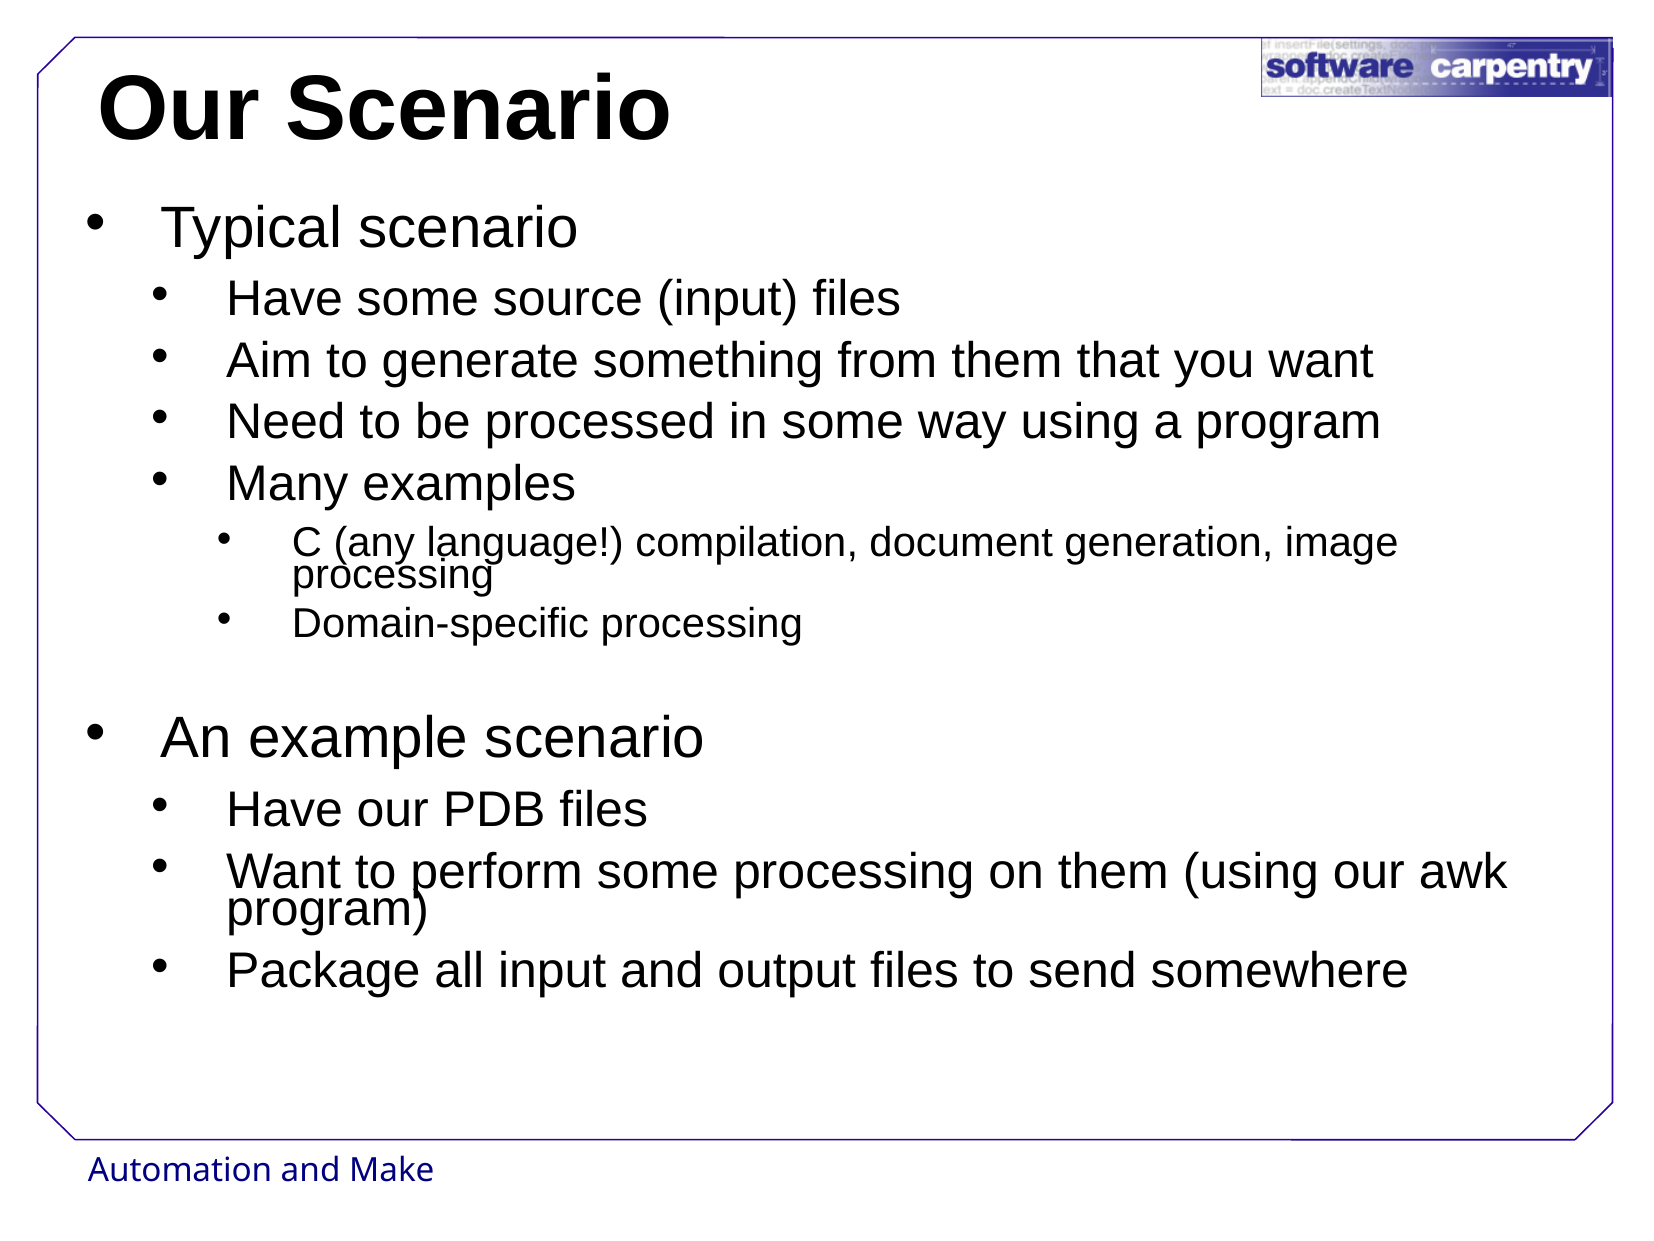

# Our Scenario
Typical scenario
Have some source (input) files
Aim to generate something from them that you want
Need to be processed in some way using a program
Many examples
C (any language!) compilation, document generation, image processing
Domain-specific processing
An example scenario
Have our PDB files
Want to perform some processing on them (using our awk program)
Package all input and output files to send somewhere